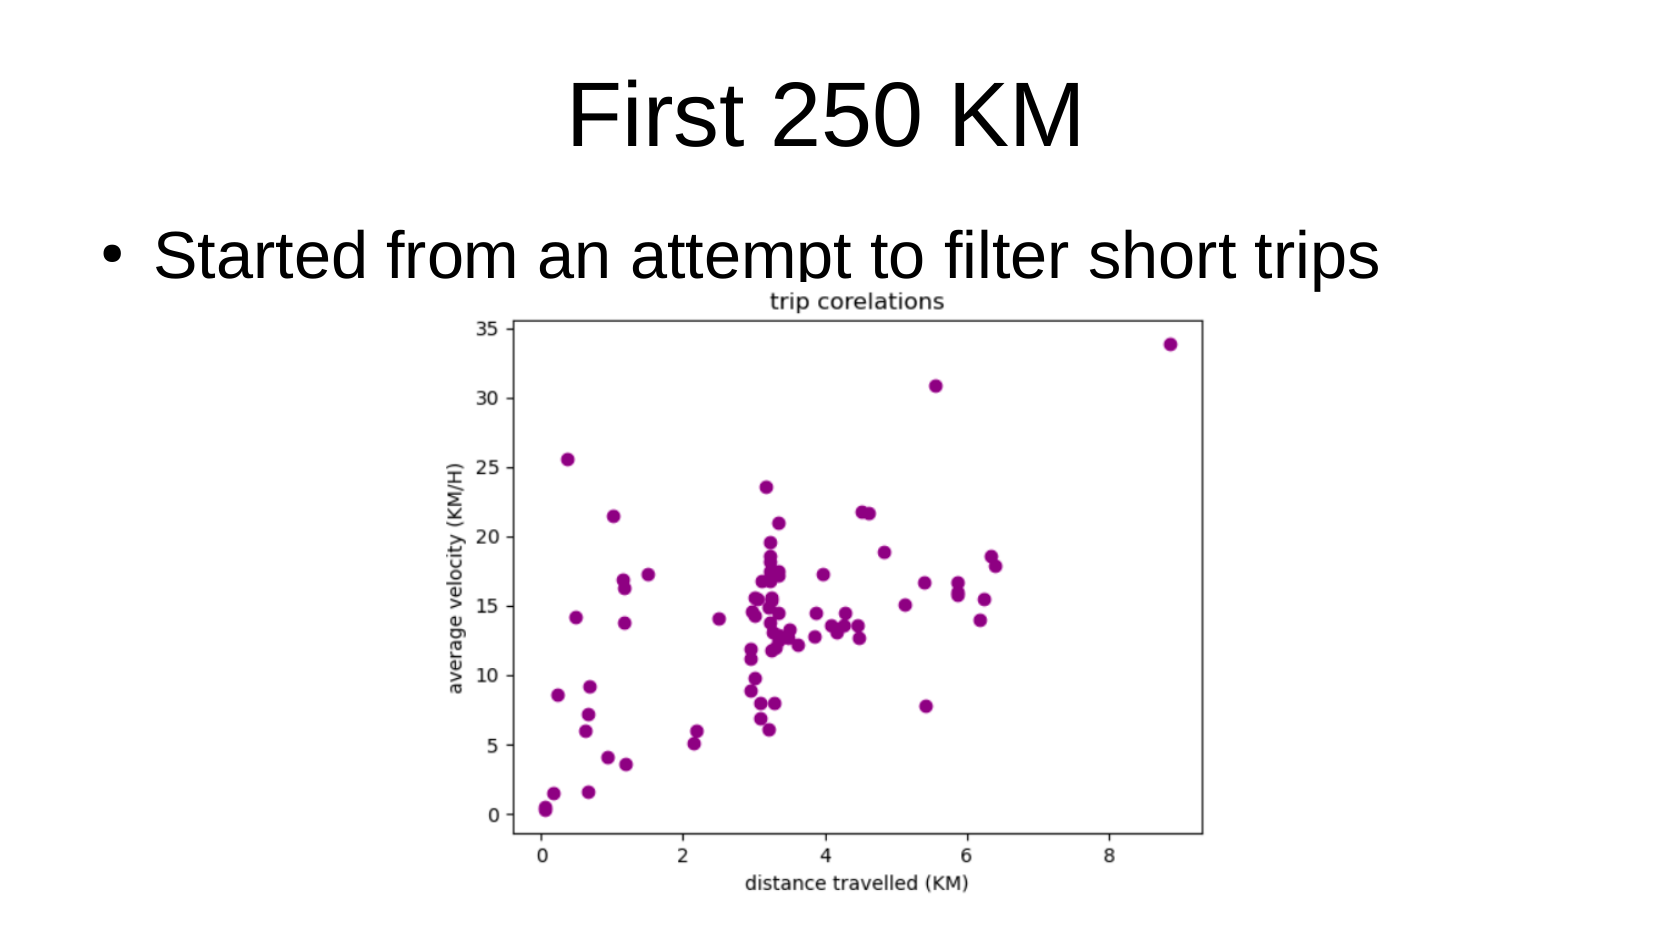

# First 250 KM
Started from an attempt to filter short trips